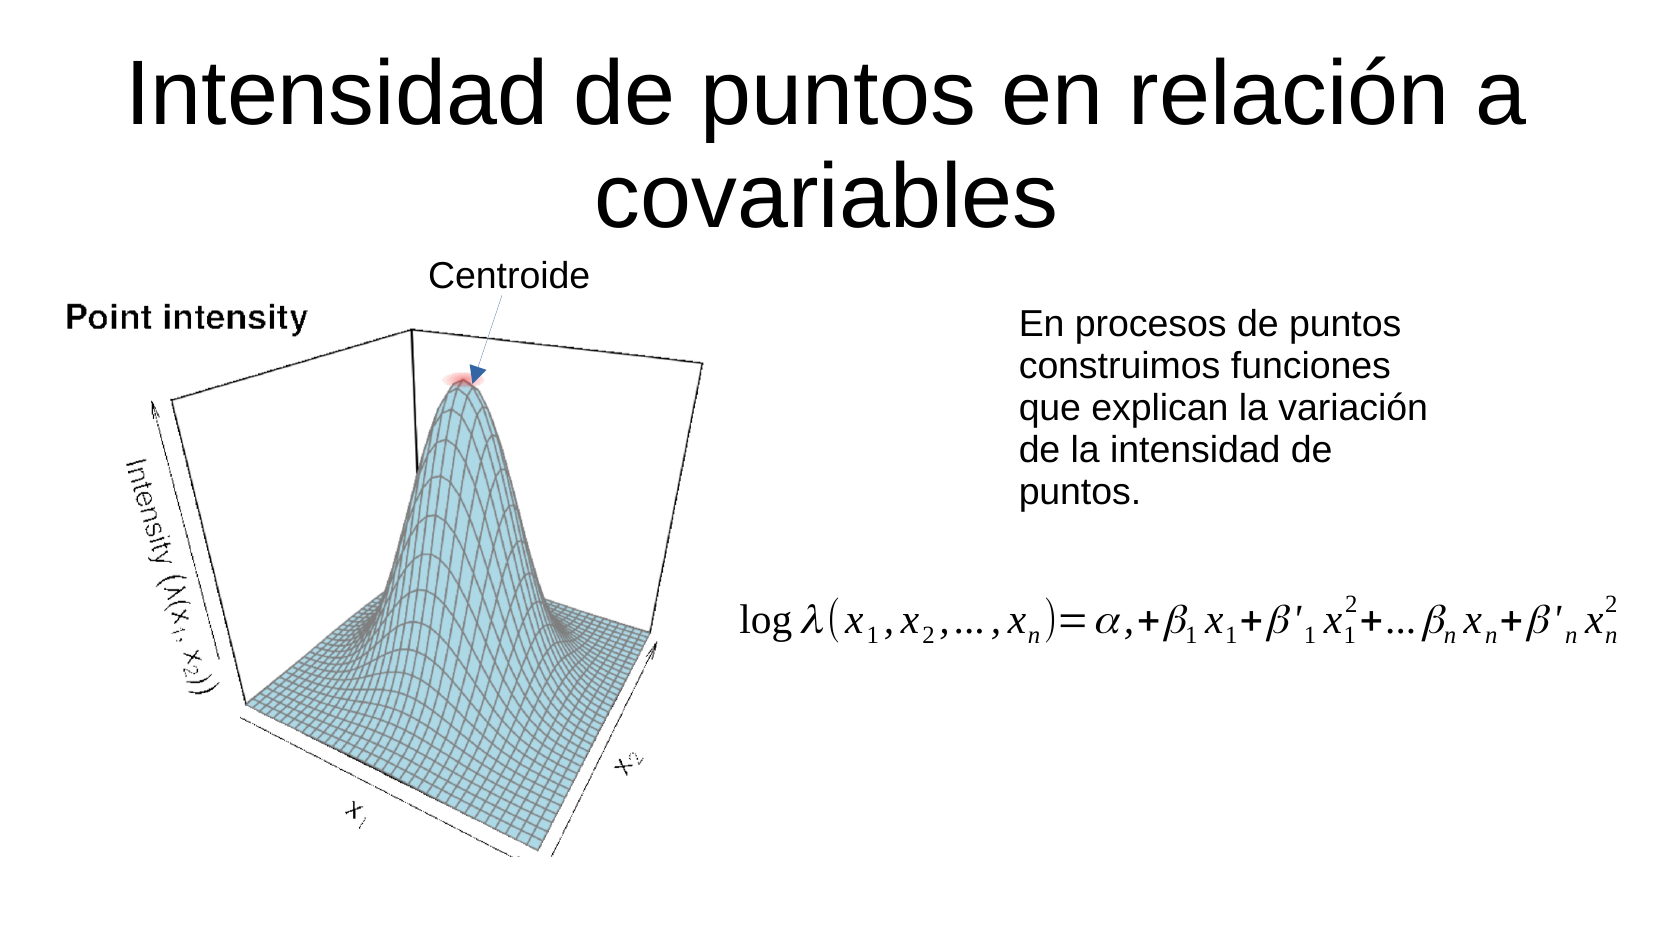

# Intensidad de puntos en relación a covariables
Centroide
En procesos de puntos construimos funciones que explican la variación de la intensidad de puntos.